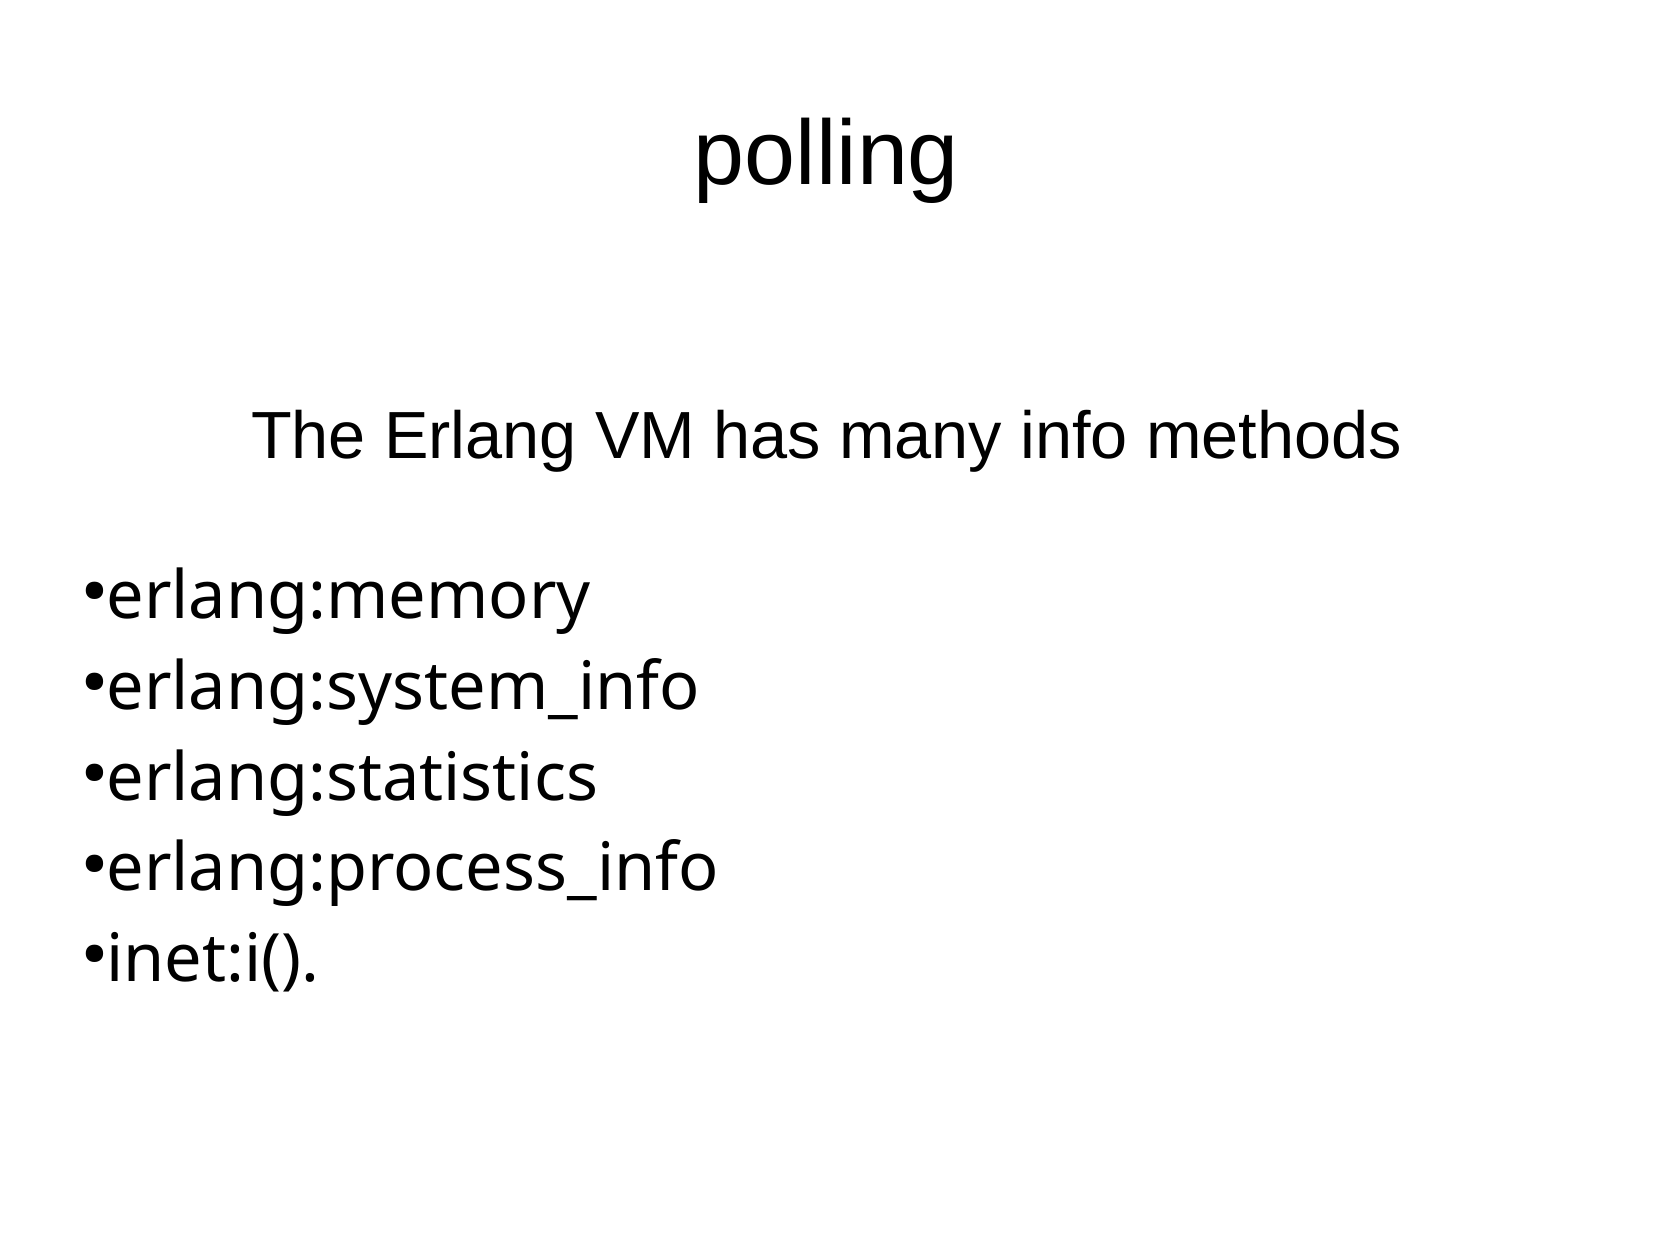

# polling
The Erlang VM has many info methods
erlang:memory
erlang:system_info
erlang:statistics
erlang:process_info
inet:i().